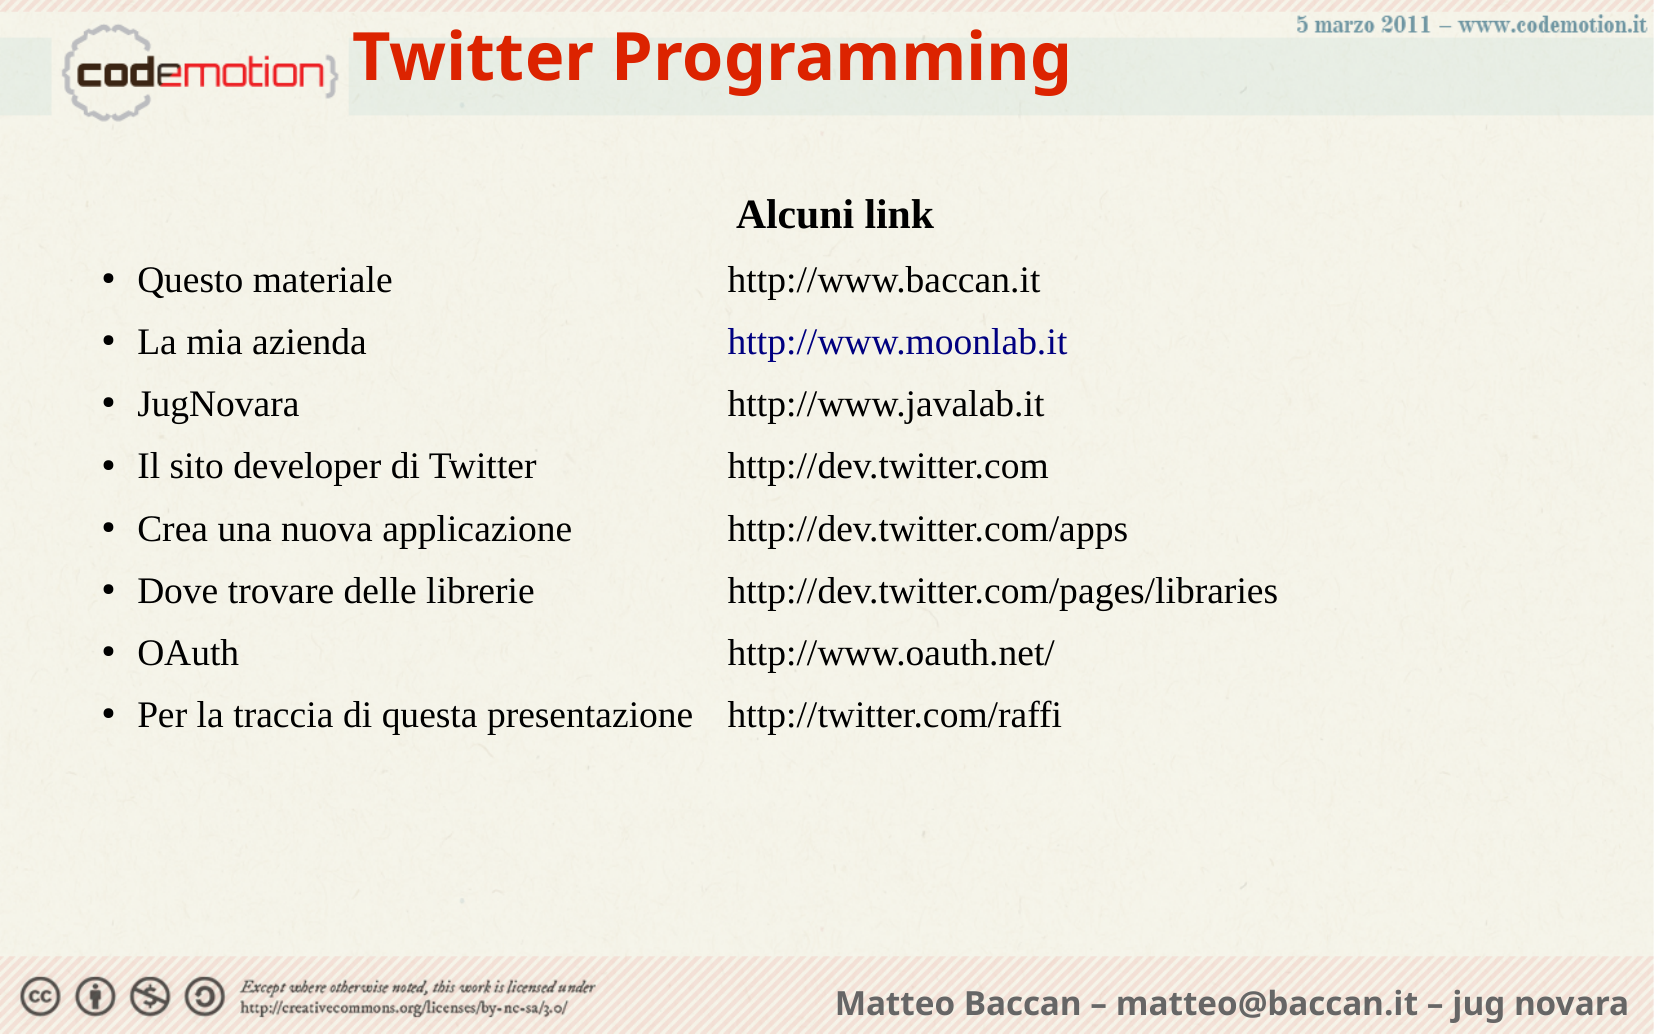

# Twitter Programming
Alcuni link
Questo materiale					http://www.baccan.it
La mia azienda					http://www.moonlab.it
JugNovara						http://www.javalab.it
Il sito developer di Twitter			http://dev.twitter.com
Crea una nuova applicazione			http://dev.twitter.com/apps
Dove trovare delle librerie			http://dev.twitter.com/pages/libraries
OAuth							http://www.oauth.net/
Per la traccia di questa presentazione	http://twitter.com/raffi
55
Twitter Programming - Matteo Baccan - matteo@baccan.it